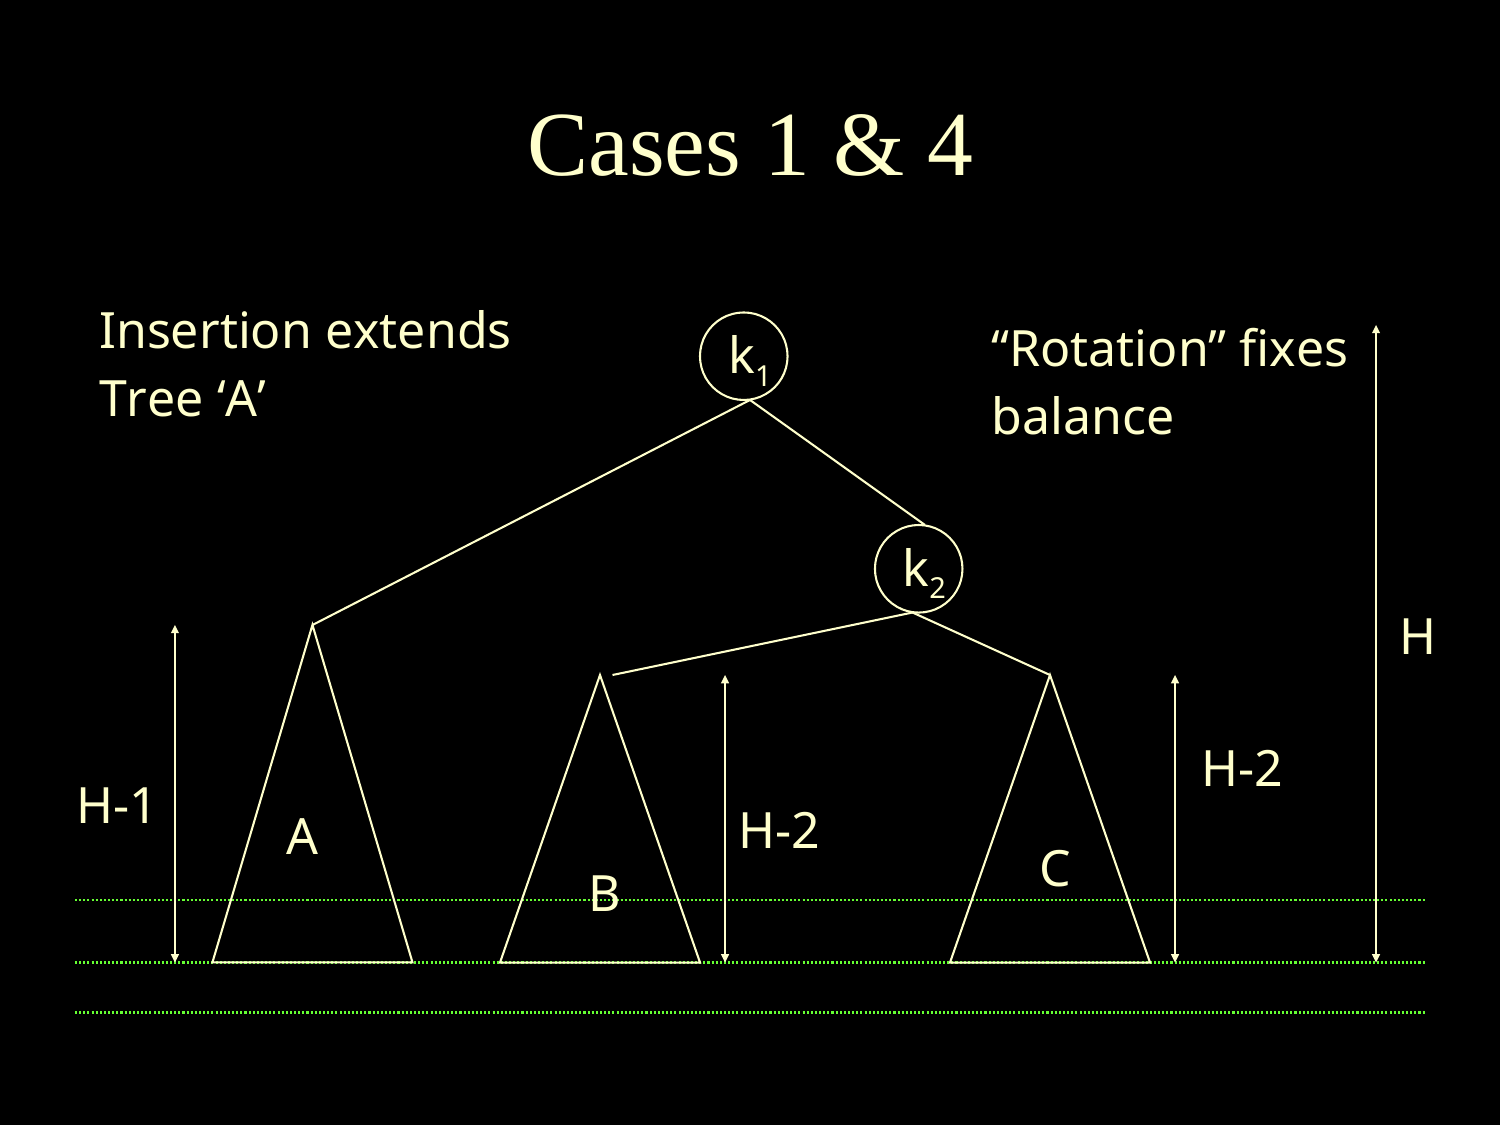

# Cases 1 & 4
Insertion extends
Tree ‘A’
“Rotation” fixes
balance
k1
H
k2
H-2
H-1
H-2
A
C
B